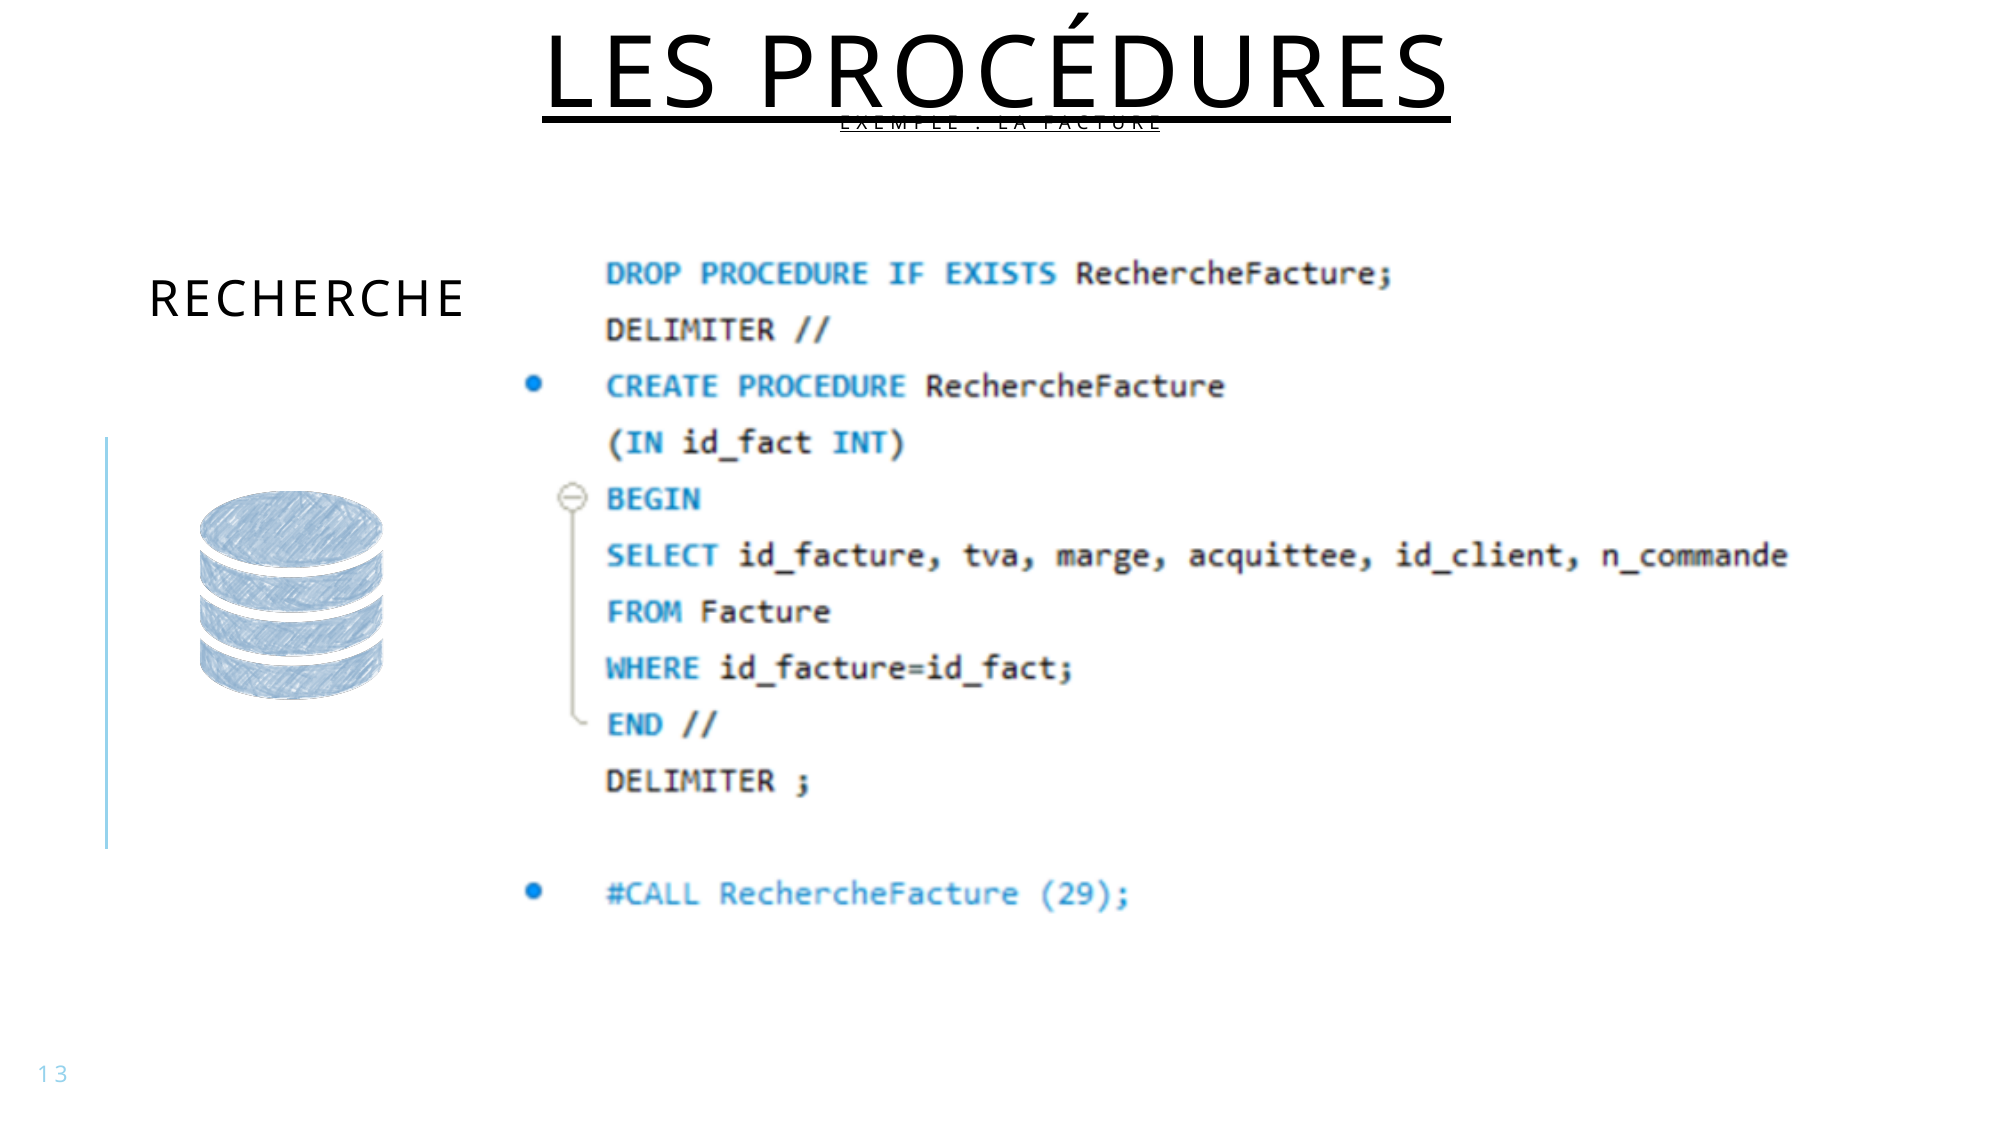

# Les procédures
exemple : La facture
recherche
13